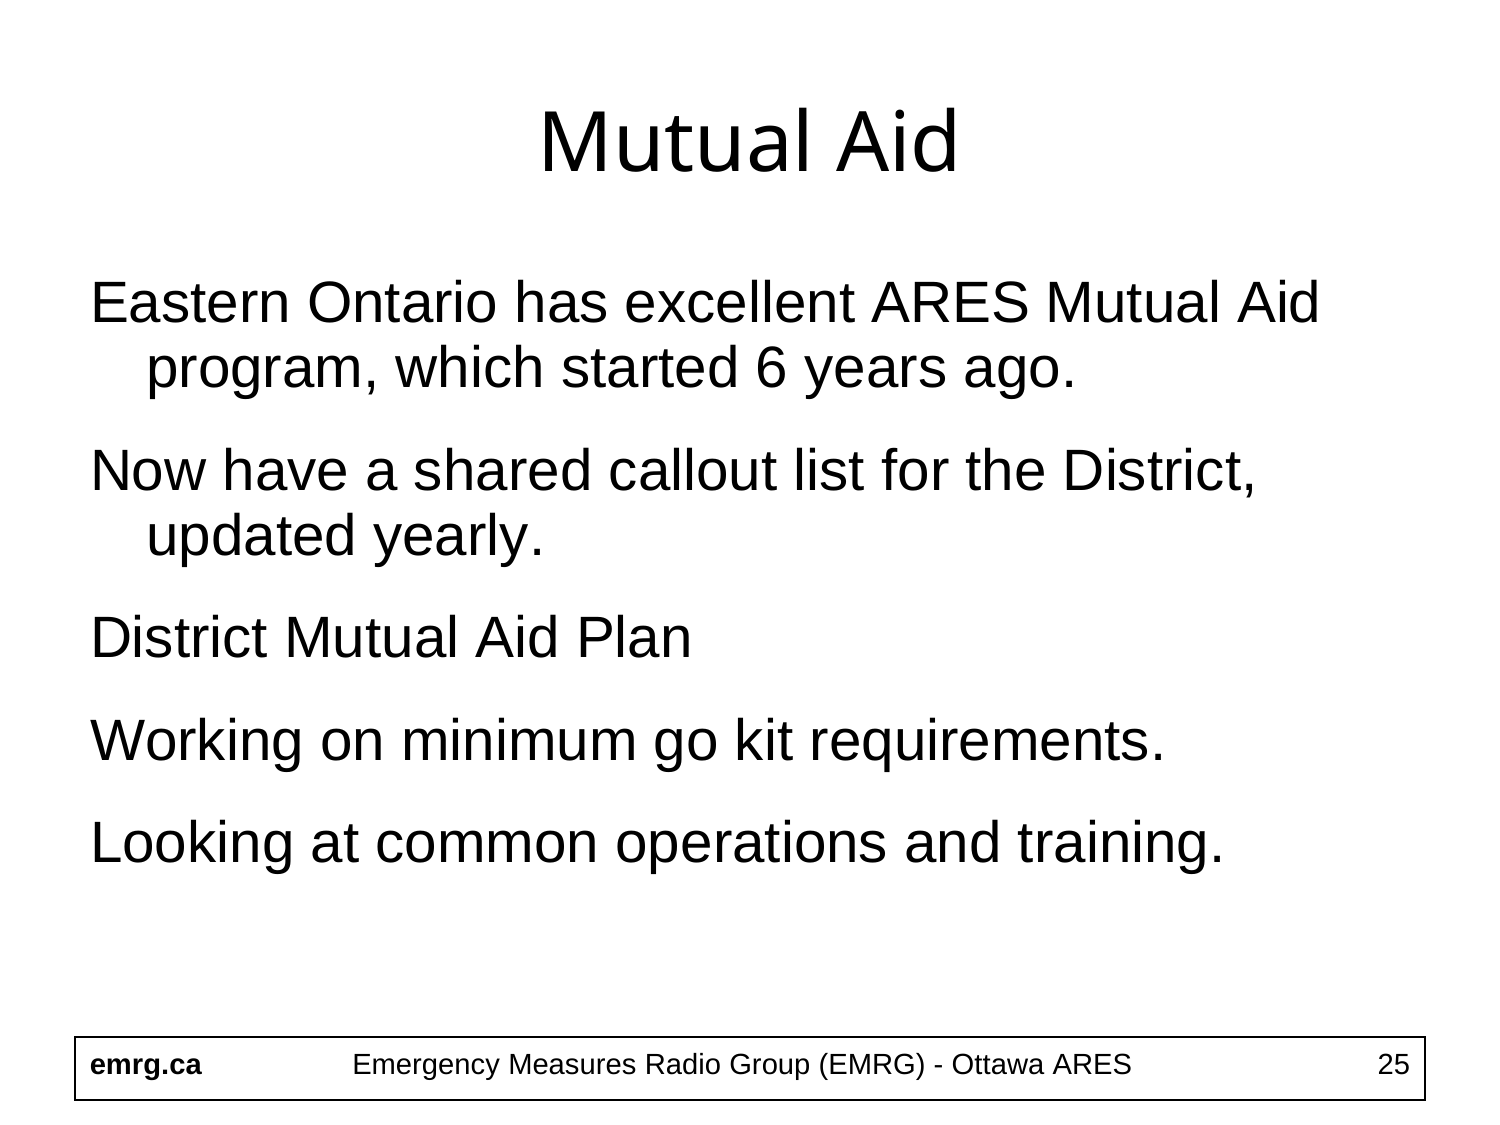

# Mutual Aid
Eastern Ontario has excellent ARES Mutual Aid program, which started 6 years ago.
Now have a shared callout list for the District, updated yearly.
District Mutual Aid Plan
Working on minimum go kit requirements.
Looking at common operations and training.
Emergency Measures Radio Group (EMRG) - Ottawa ARES